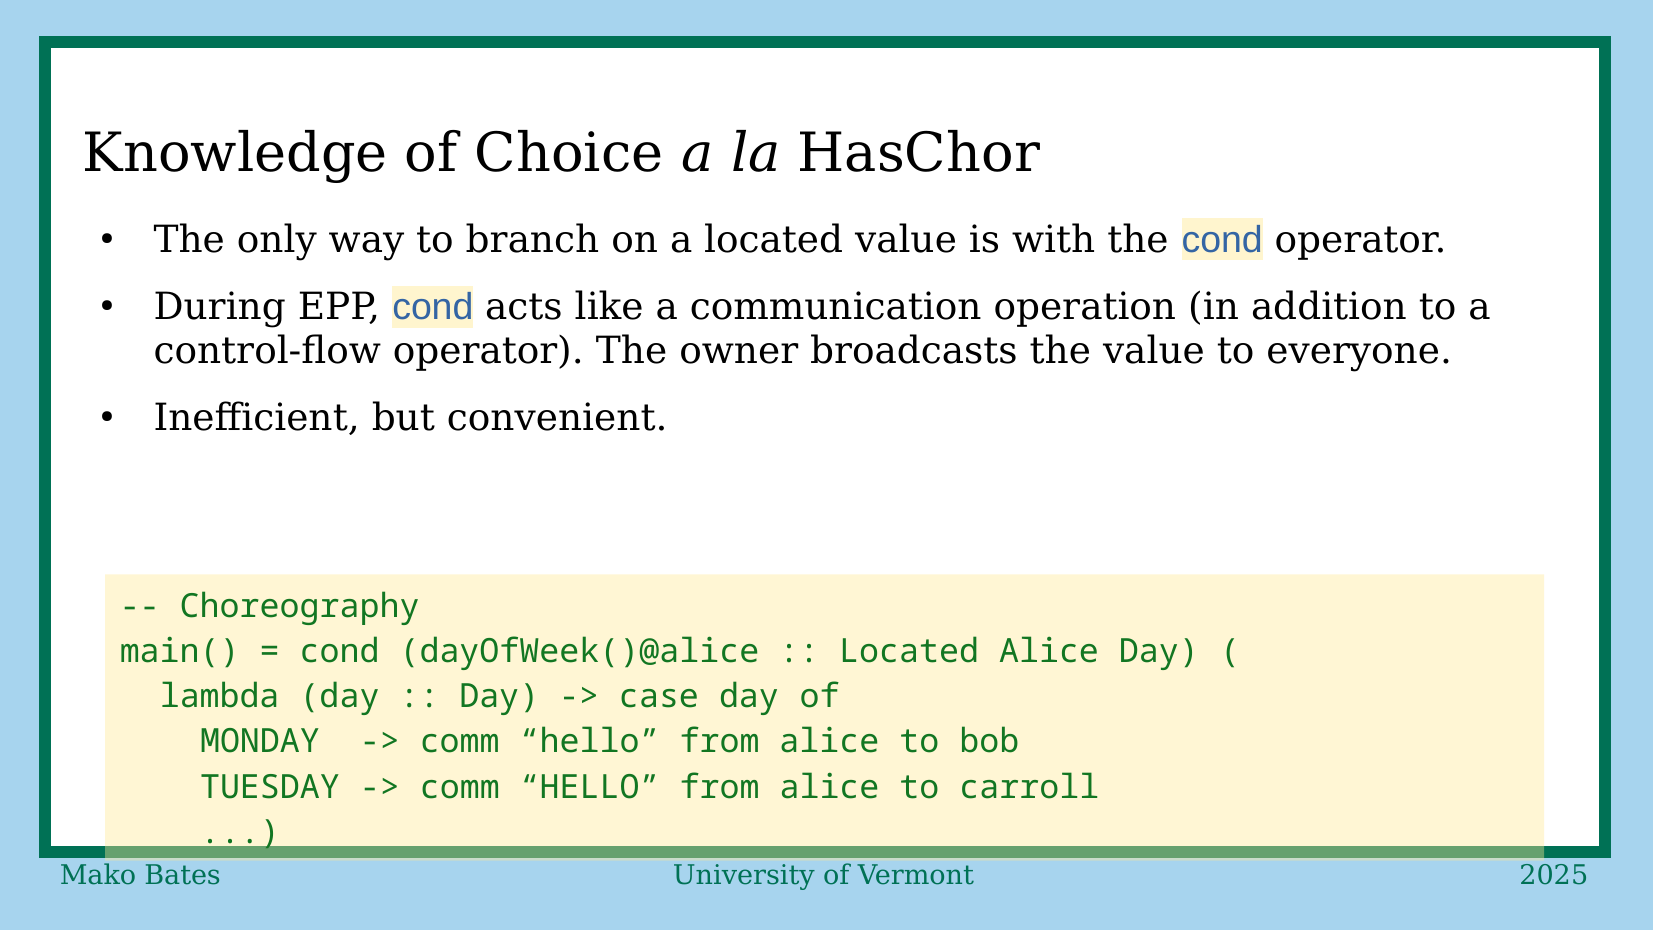

# Knowledge of Choice a la HasChor
The only way to branch on a located value is with the cond operator.
During EPP, cond acts like a communication operation (in addition to a control-flow operator). The owner broadcasts the value to everyone.
Inefficient, but convenient.
-- Choreography
main() = cond (dayOfWeek()@alice :: Located Alice Day) (
 lambda (day :: Day) -> case day of
 MONDAY -> comm “hello” from alice to bob
 TUESDAY -> comm “HELLO” from alice to carroll
 ...)